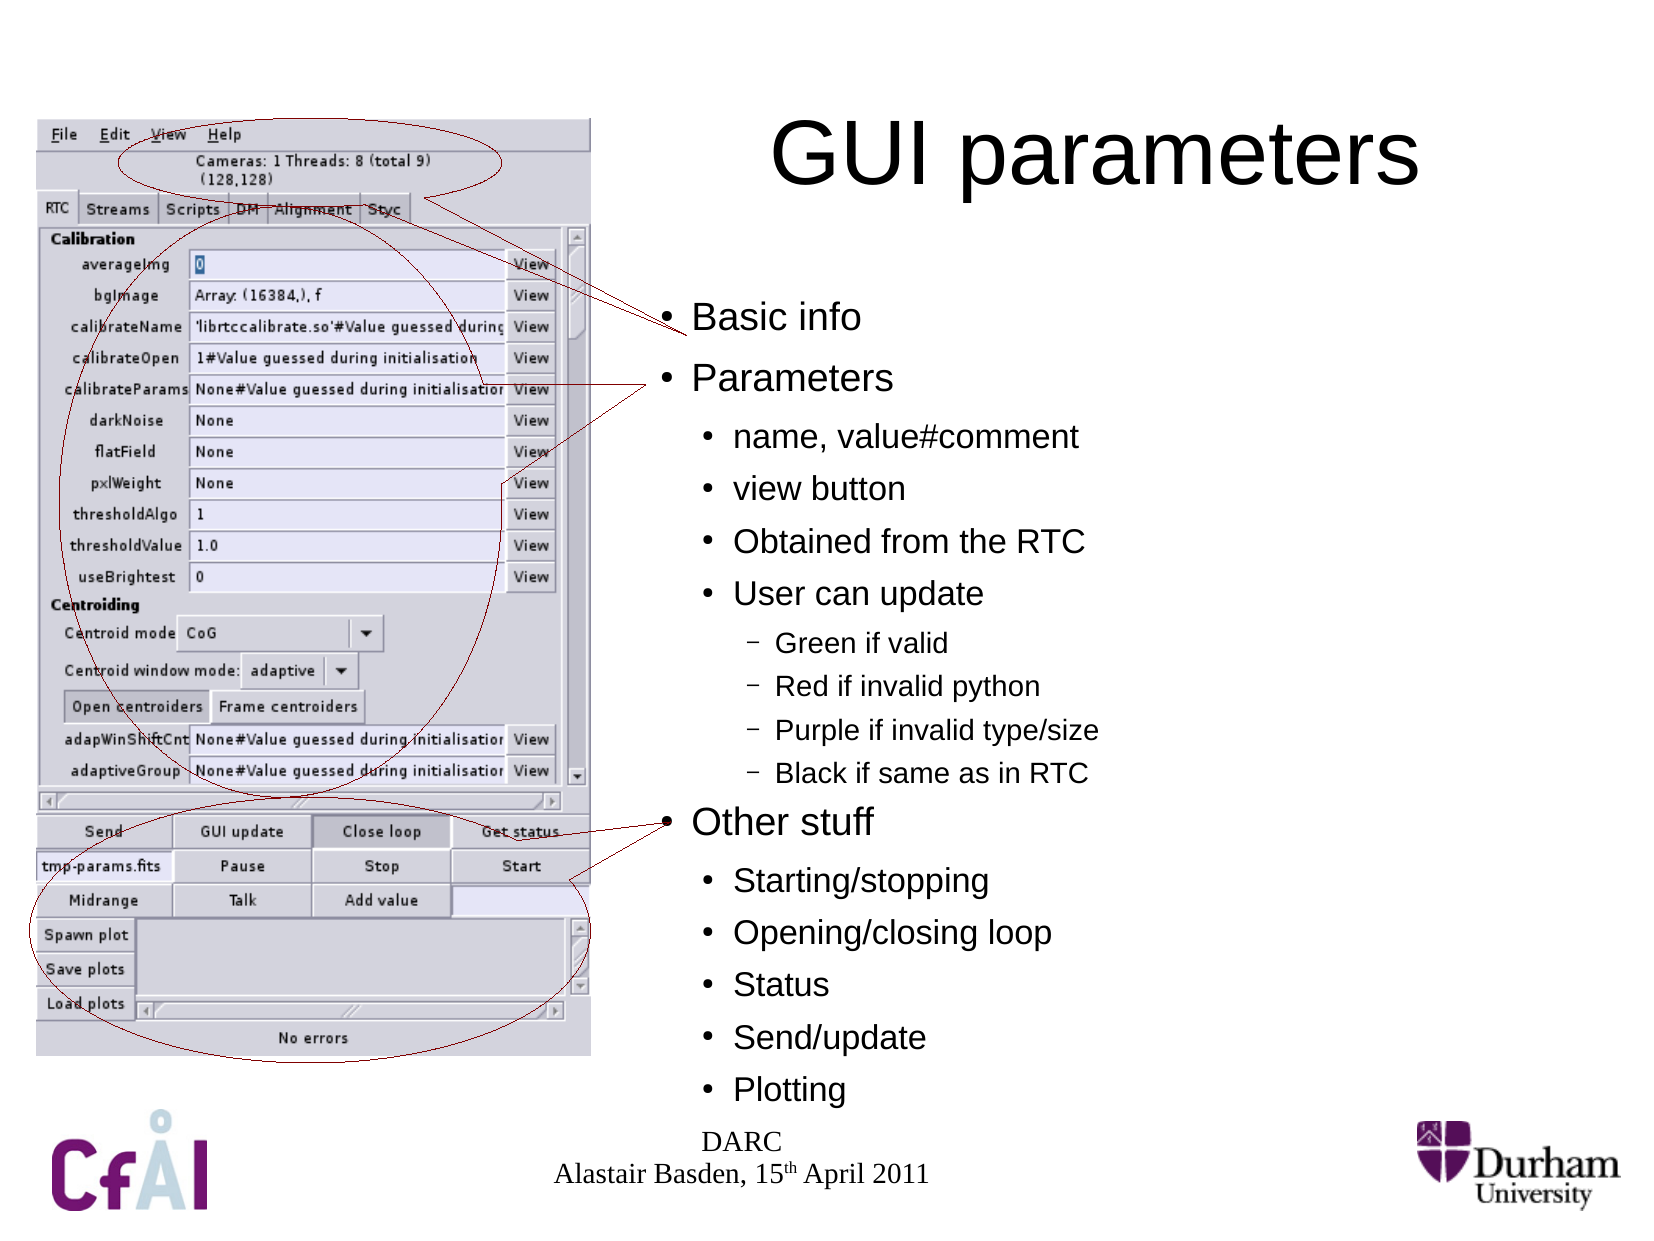

# GUI parameters
Basic info
Parameters
name, value#comment
view button
Obtained from the RTC
User can update
Green if valid
Red if invalid python
Purple if invalid type/size
Black if same as in RTC
Other stuff
Starting/stopping
Opening/closing loop
Status
Send/update
Plotting